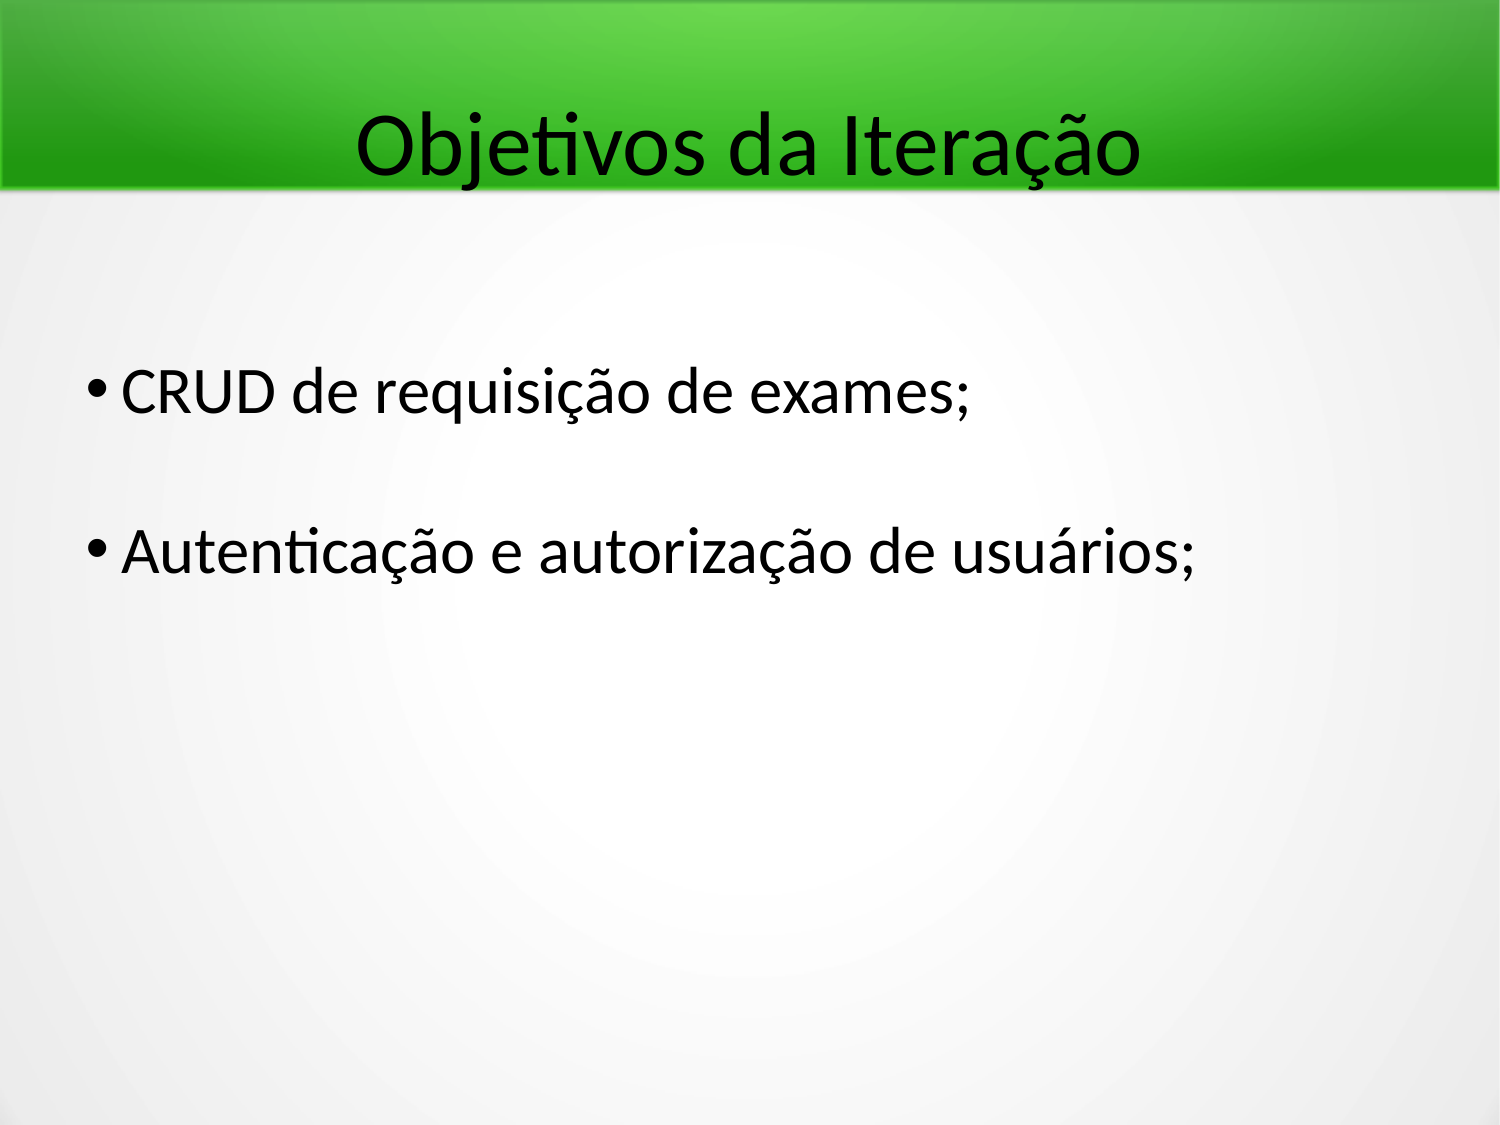

Objetivos da Iteração
CRUD de requisição de exames;
Autenticação e autorização de usuários;